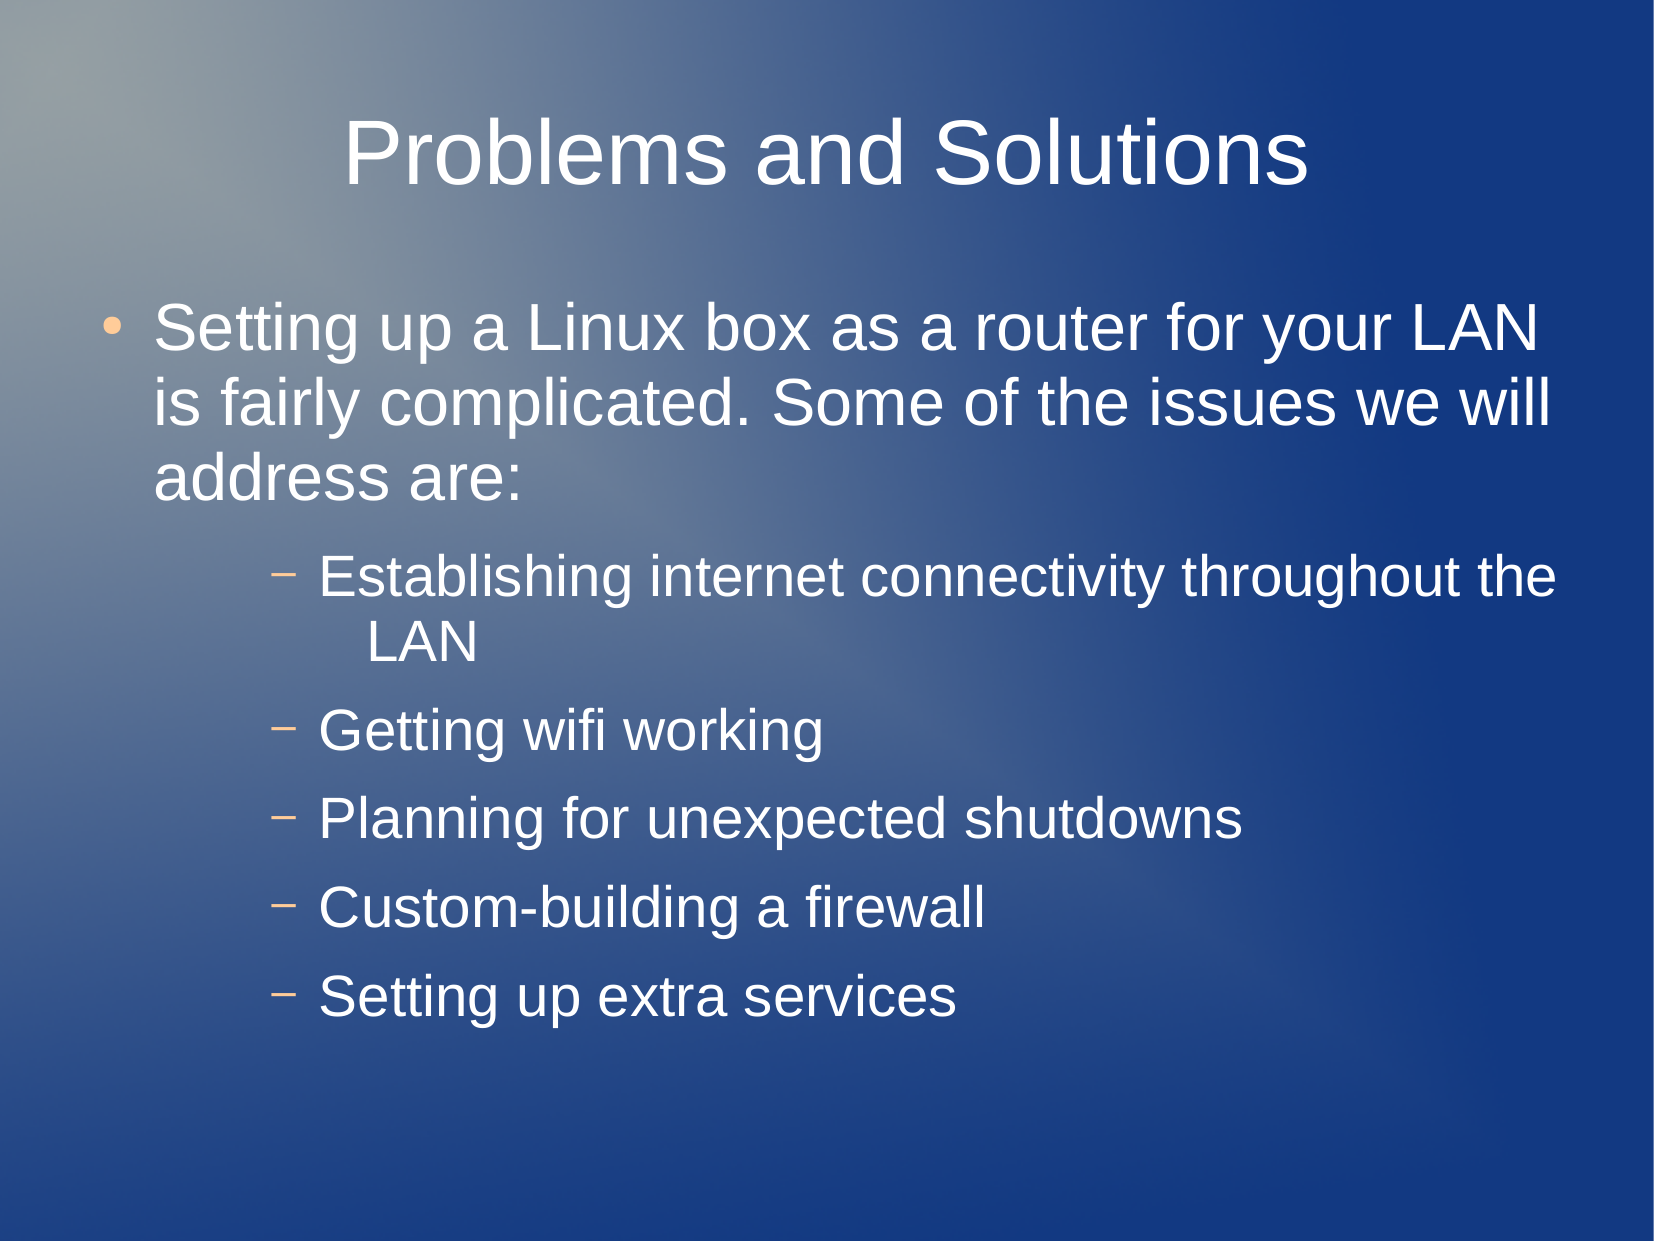

# Problems and Solutions
Setting up a Linux box as a router for your LAN is fairly complicated. Some of the issues we will address are:
Establishing internet connectivity throughout the LAN
Getting wifi working
Planning for unexpected shutdowns
Custom-building a firewall
Setting up extra services